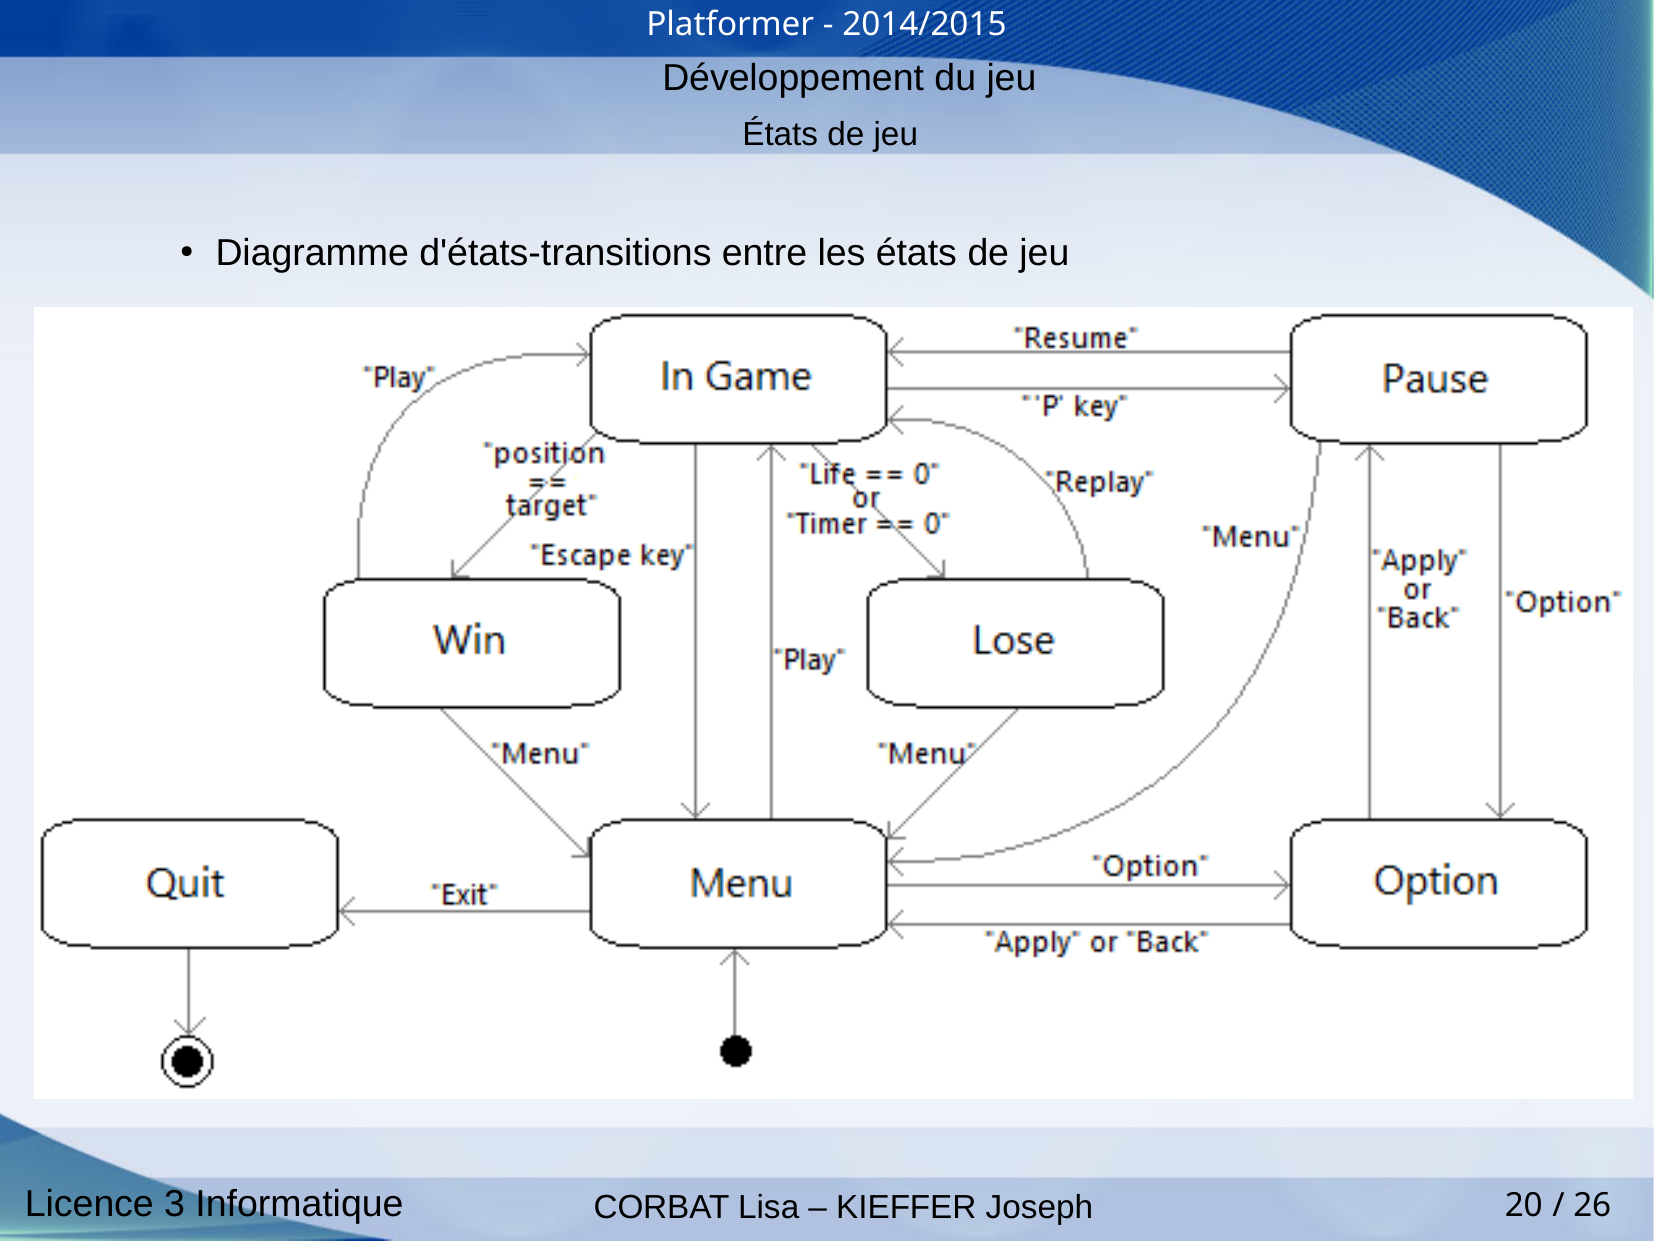

Platformer - 2014/2015
Développement du jeu
États de jeu
Diagramme d'états-transitions entre les états de jeu
20